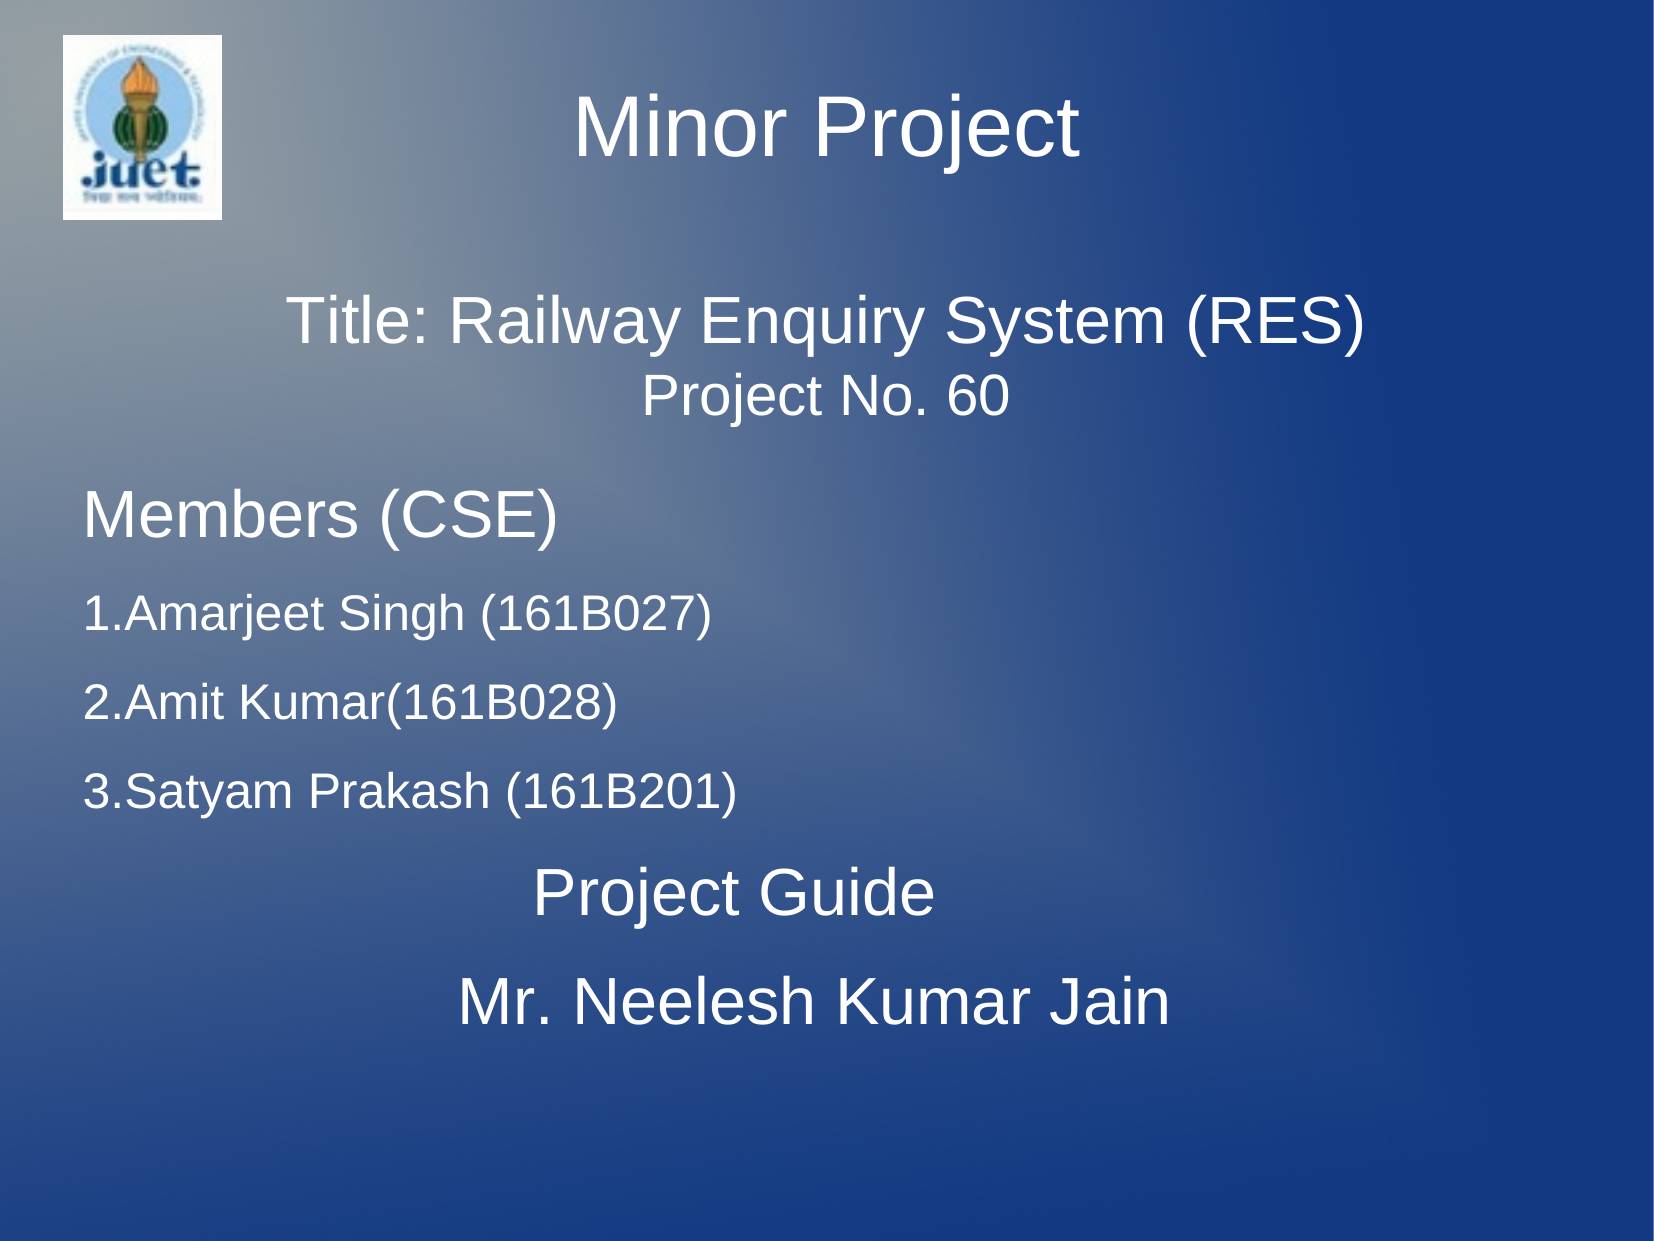

# Minor Project Title: Railway Enquiry System (RES) Project No. 60
Members (CSE)
1.Amarjeet Singh (161B027)
2.Amit Kumar(161B028)
3.Satyam Prakash (161B201)
						Project Guide
					Mr. Neelesh Kumar Jain